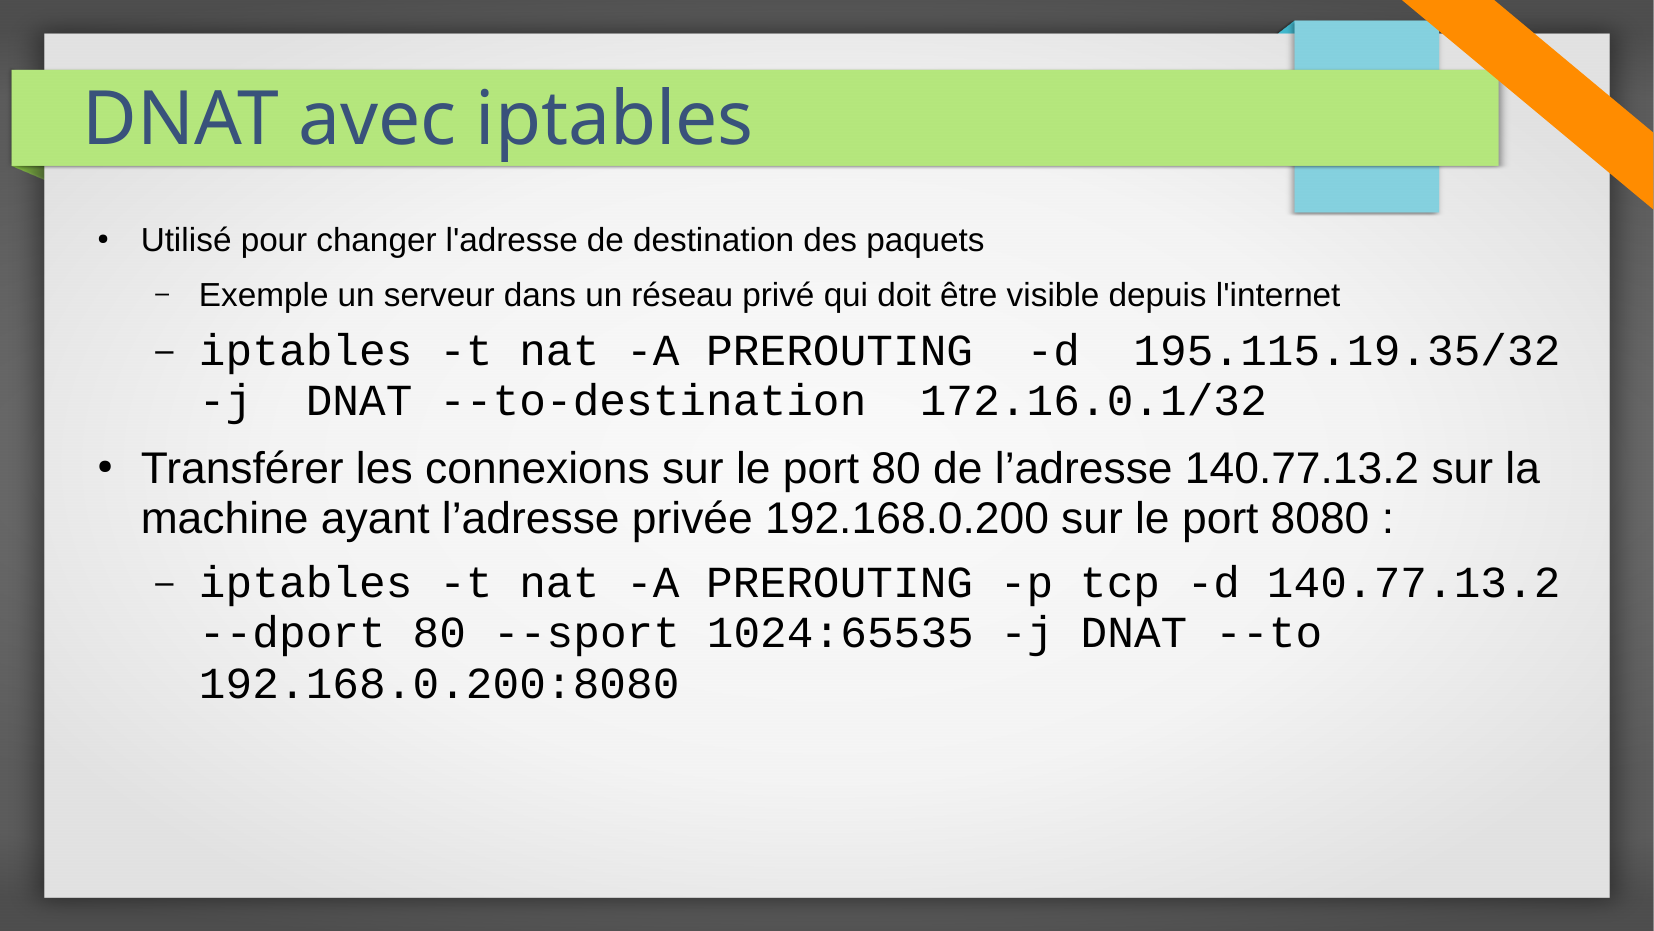

# DNAT avec iptables
Utilisé pour changer l'adresse de destination des paquets
Exemple un serveur dans un réseau privé qui doit être visible depuis l'internet
iptables -t nat -A PREROUTING -d 195.115.19.35/32 -j DNAT --to-destination 172.16.0.1/32
Transférer les connexions sur le port 80 de l’adresse 140.77.13.2 sur la machine ayant l’adresse privée 192.168.0.200 sur le port 8080 :
iptables -t nat -A PREROUTING -p tcp -d 140.77.13.2 --dport 80 --sport 1024:65535 -j DNAT --to 192.168.0.200:8080